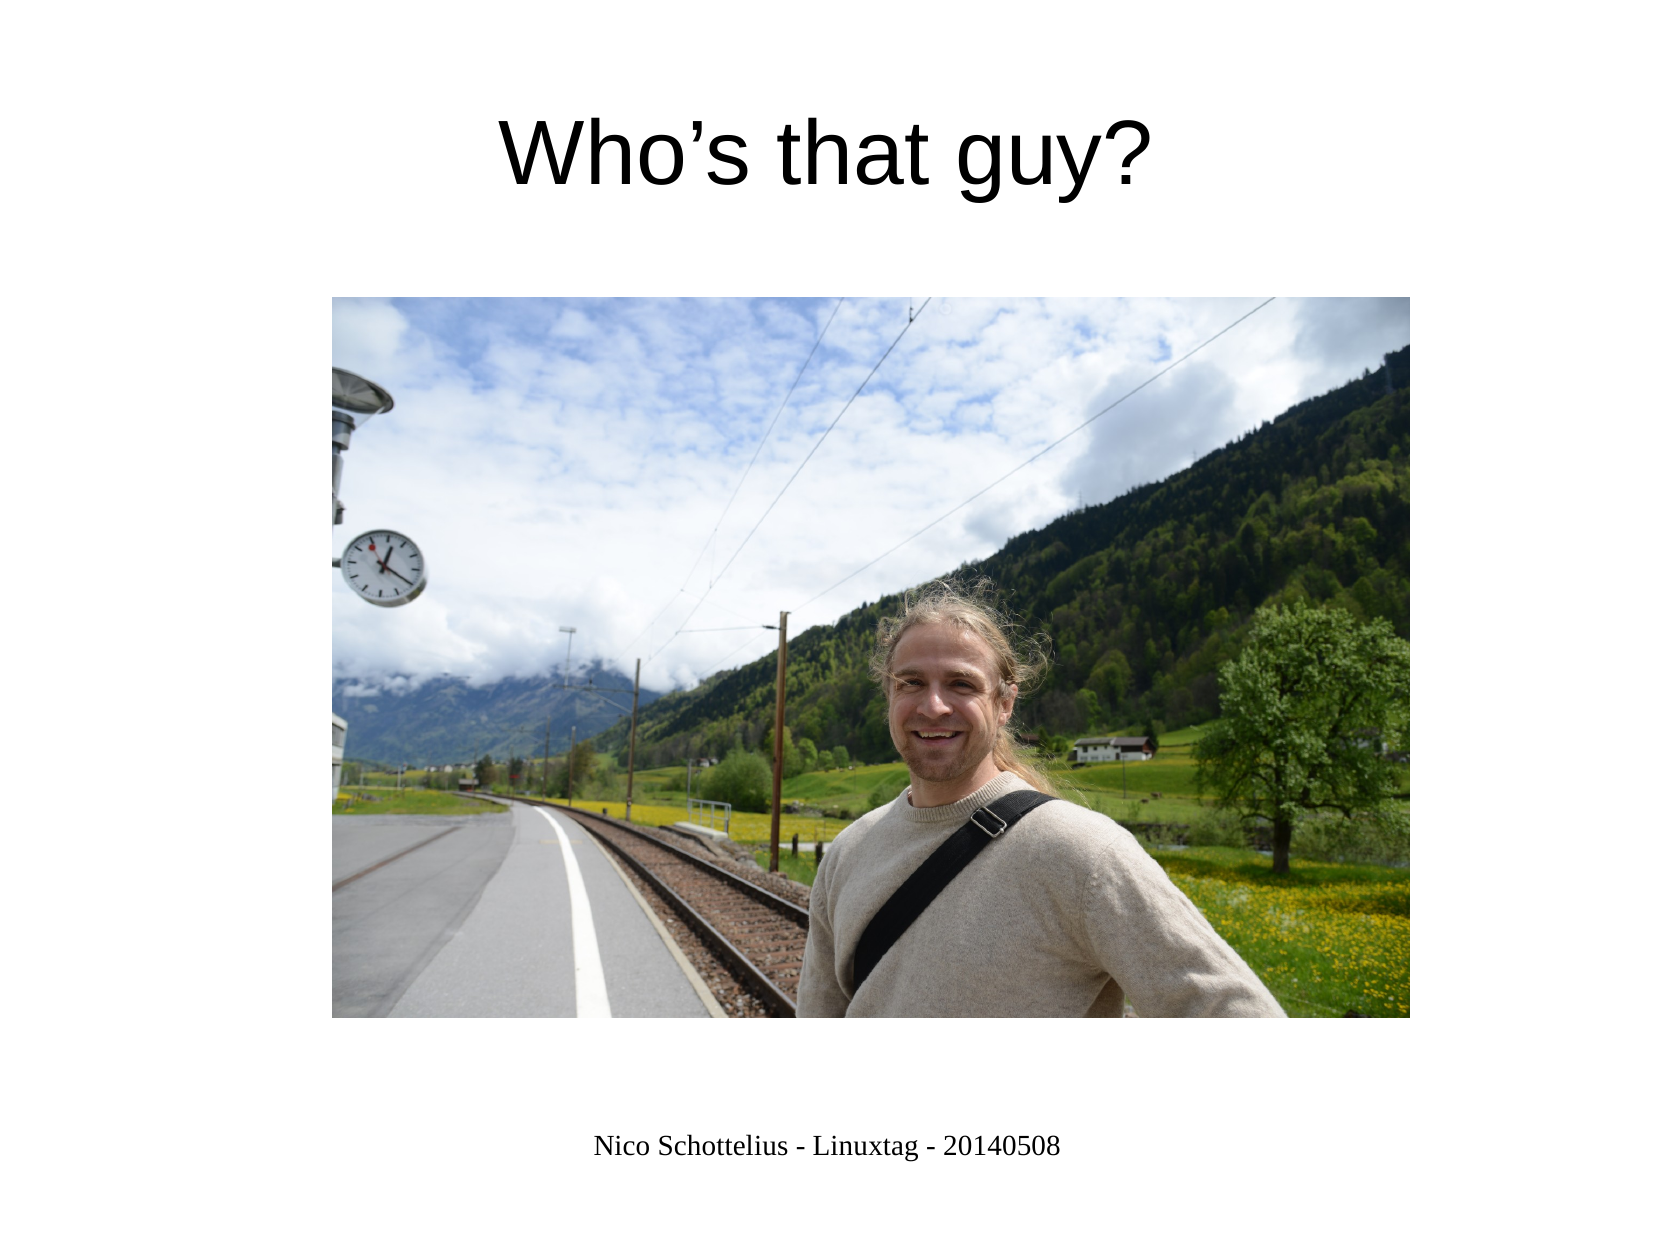

# Who’s that guy?
Nico Schottelius - Linuxtag - 20140508